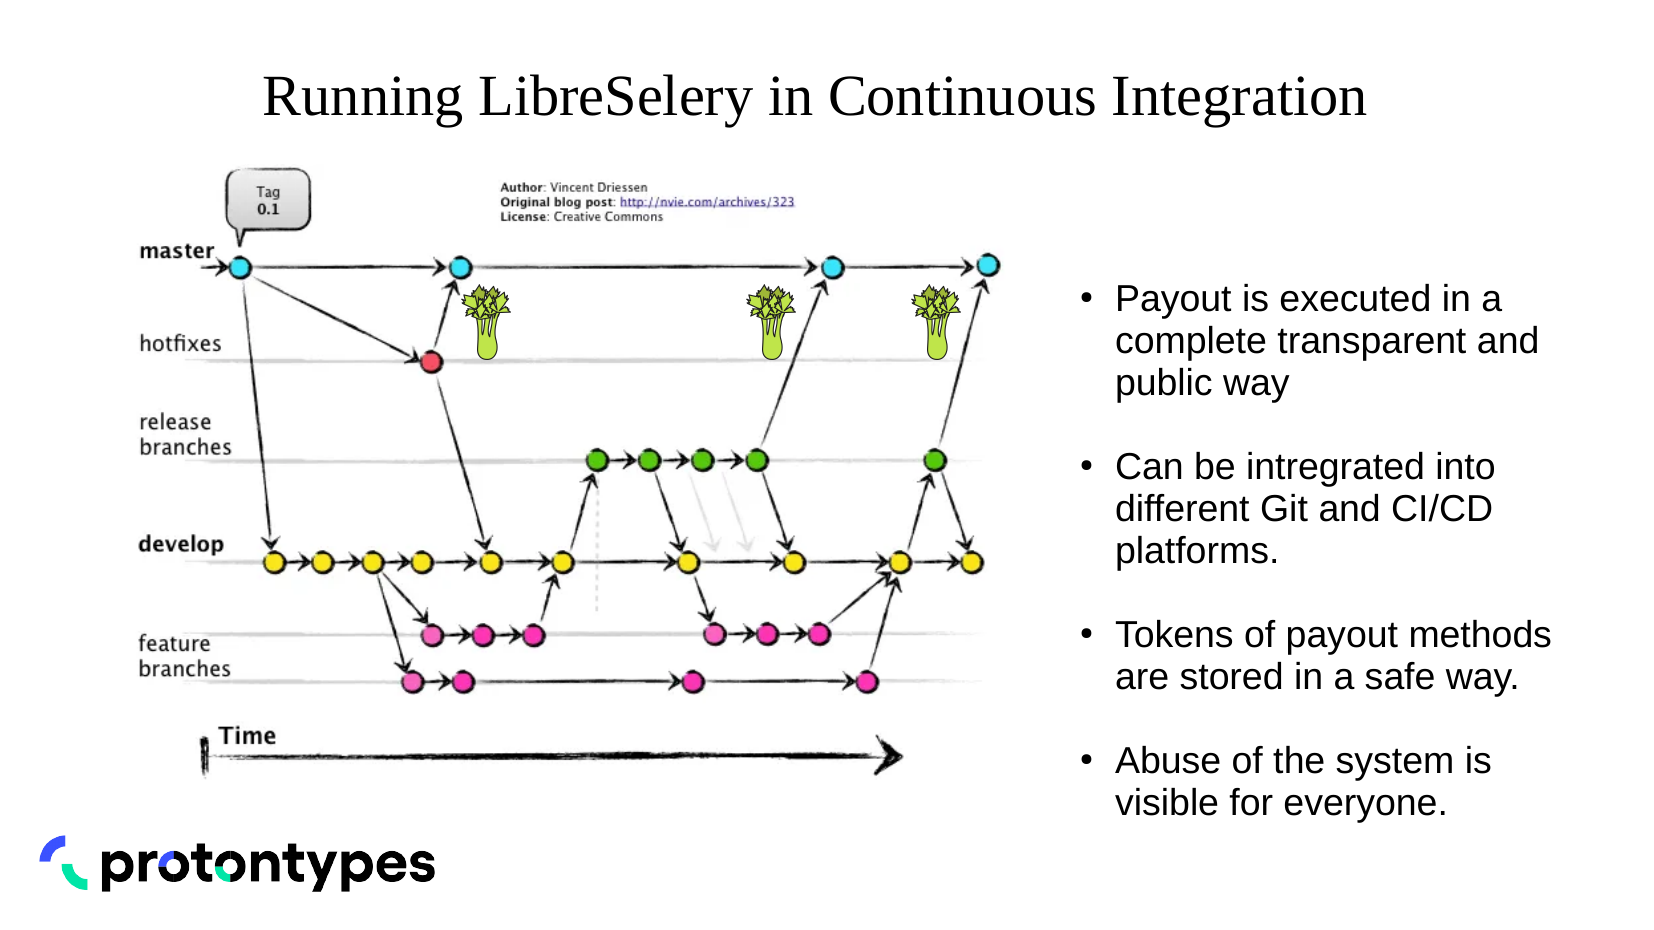

Running LibreSelery in Continuous Integration
Payout is executed in a complete transparent and public way
Can be intregrated into different Git and CI/CD platforms.
Tokens of payout methods are stored in a safe way.
Abuse of the system is visible for everyone.